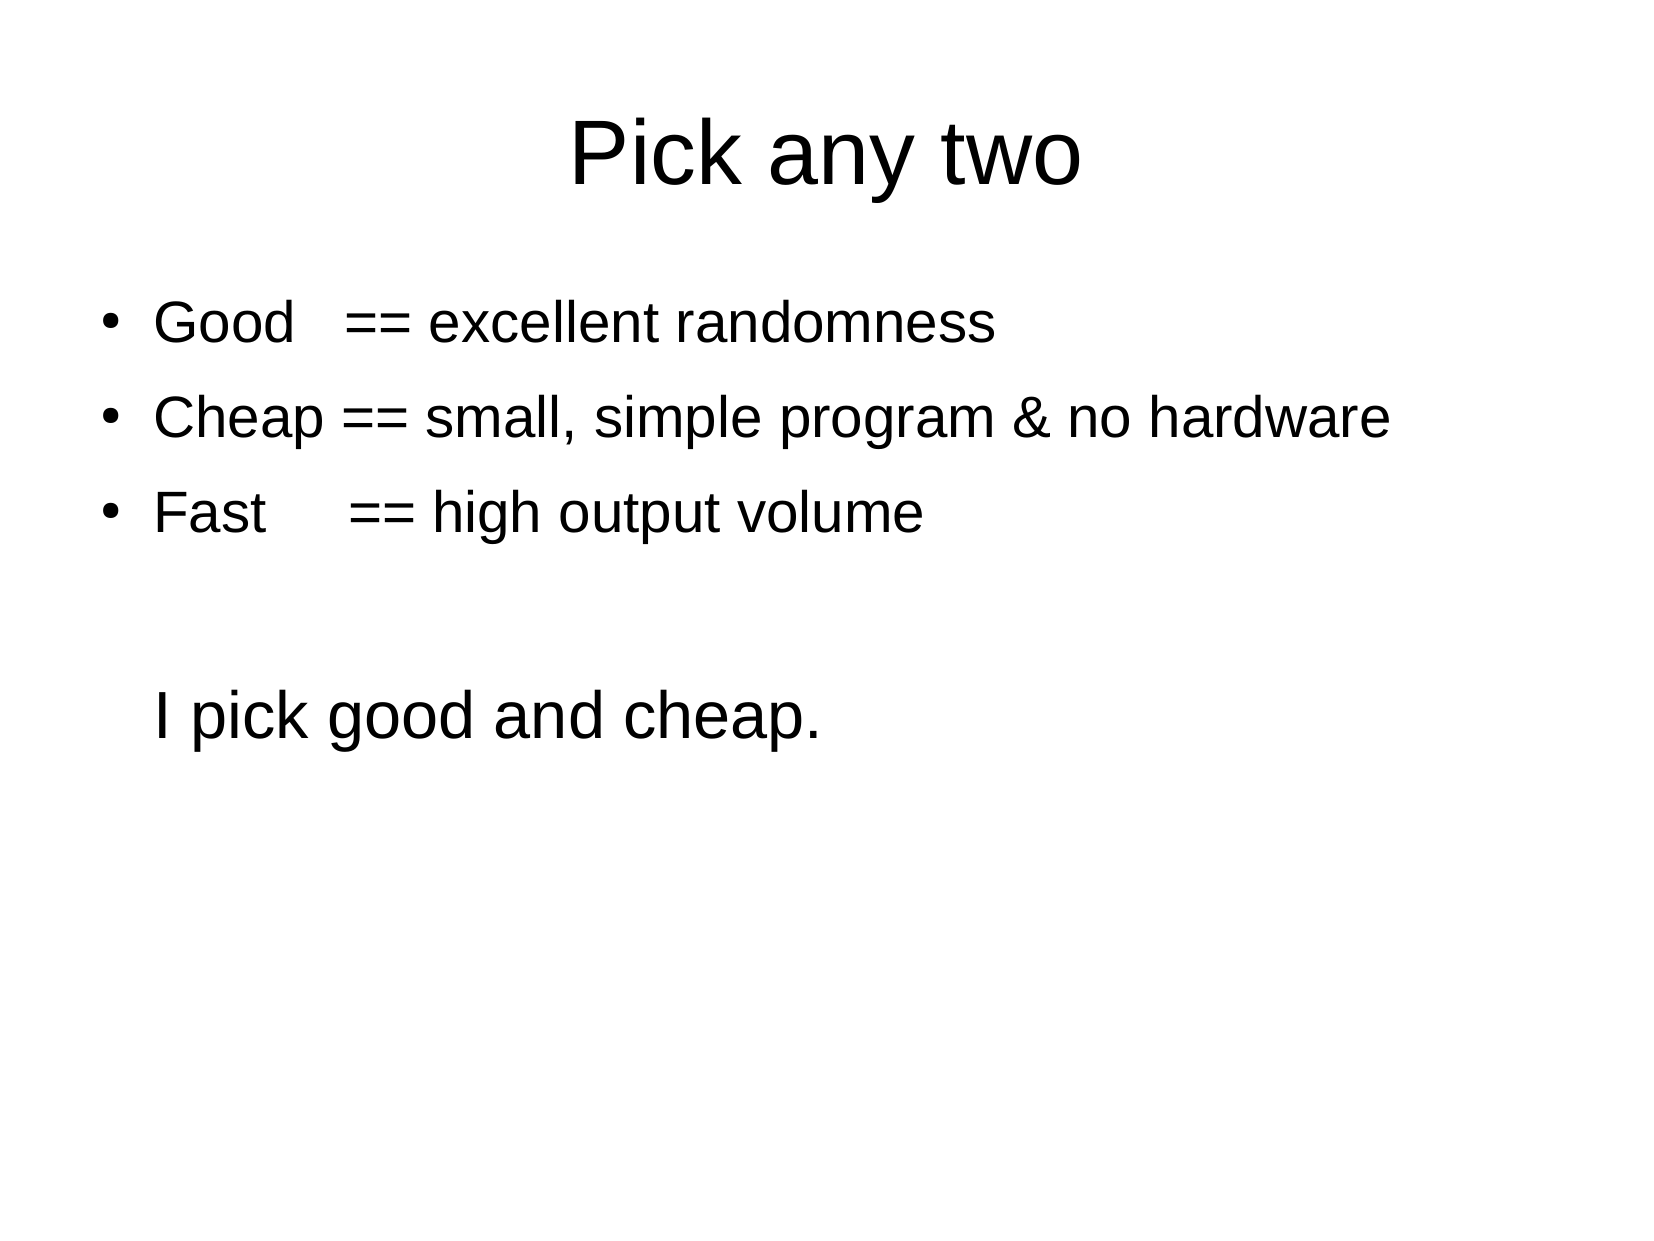

# Pick any two
Good == excellent randomness
Cheap == small, simple program & no hardware
Fast == high output volume
I pick good and cheap.